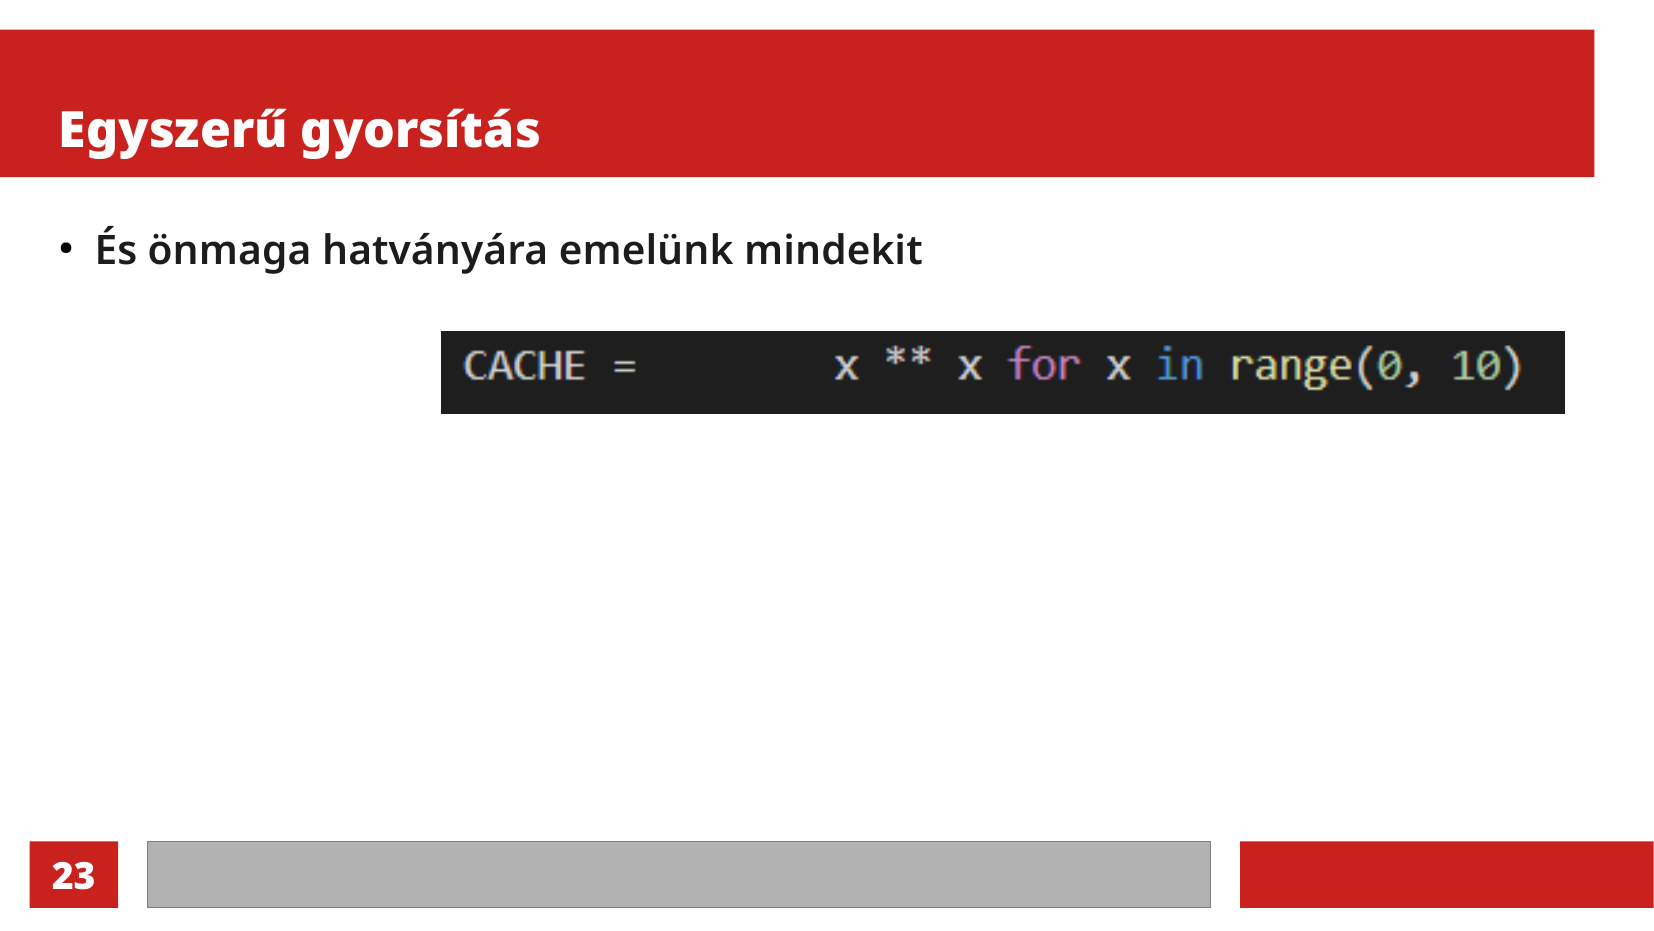

# Egyszerű gyorsítás
És önmaga hatványára emelünk mindekit
23